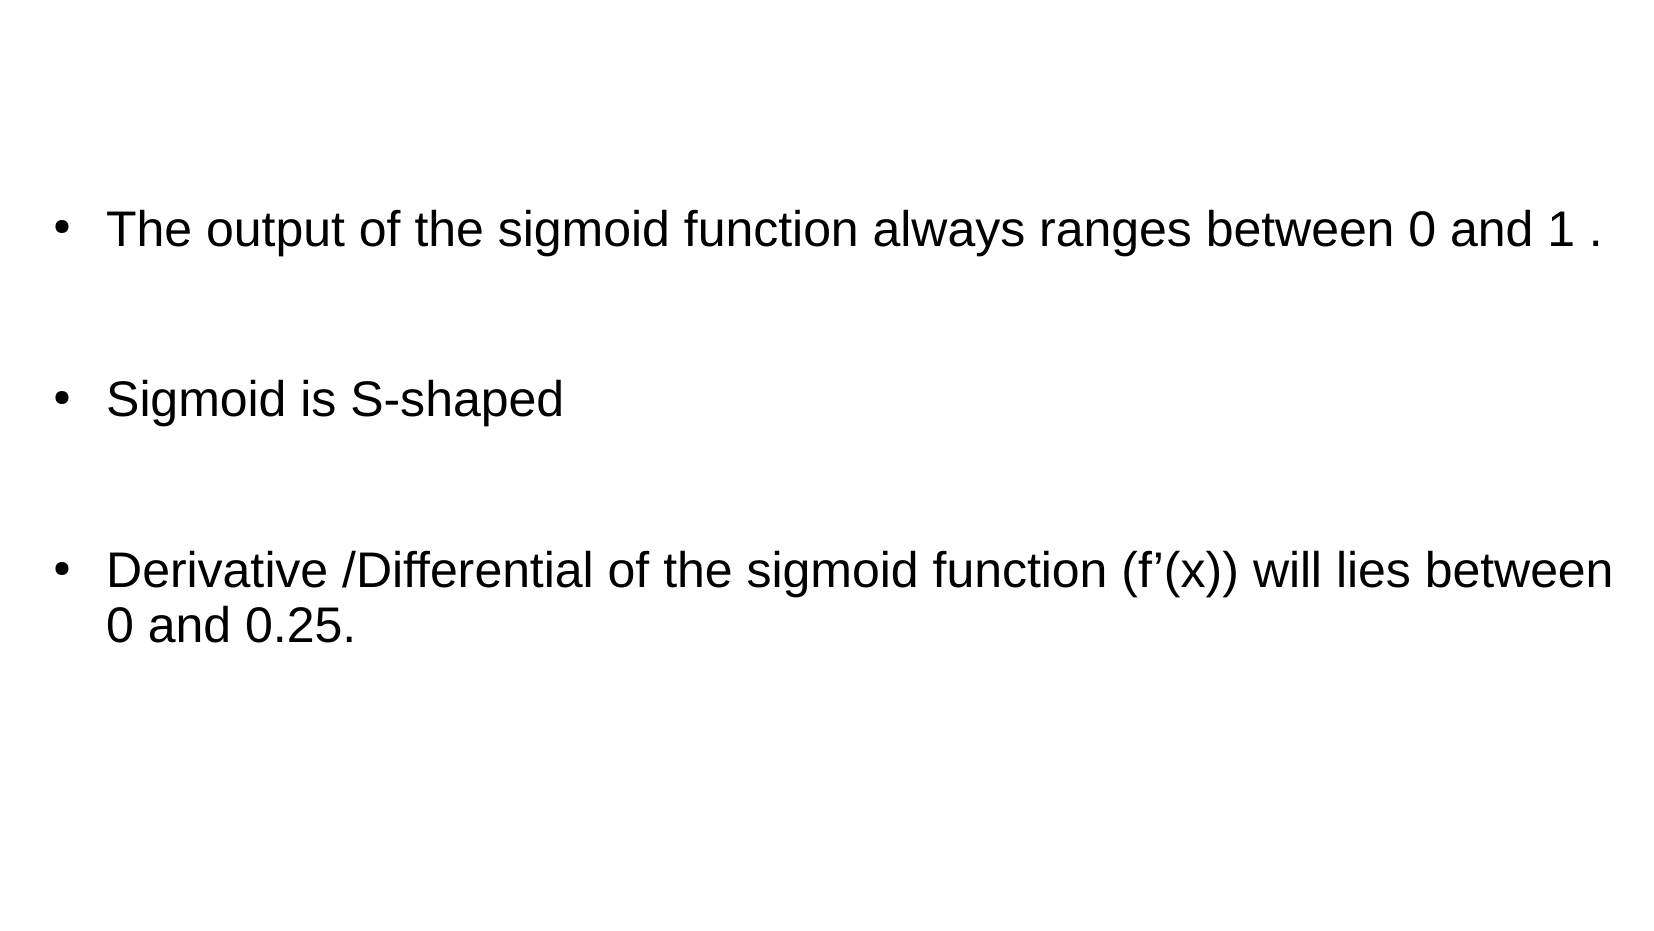

# The output of the sigmoid function always ranges between 0 and 1 .
Sigmoid is S-shaped
Derivative /Differential of the sigmoid function (f’(x)) will lies between 0 and 0.25.